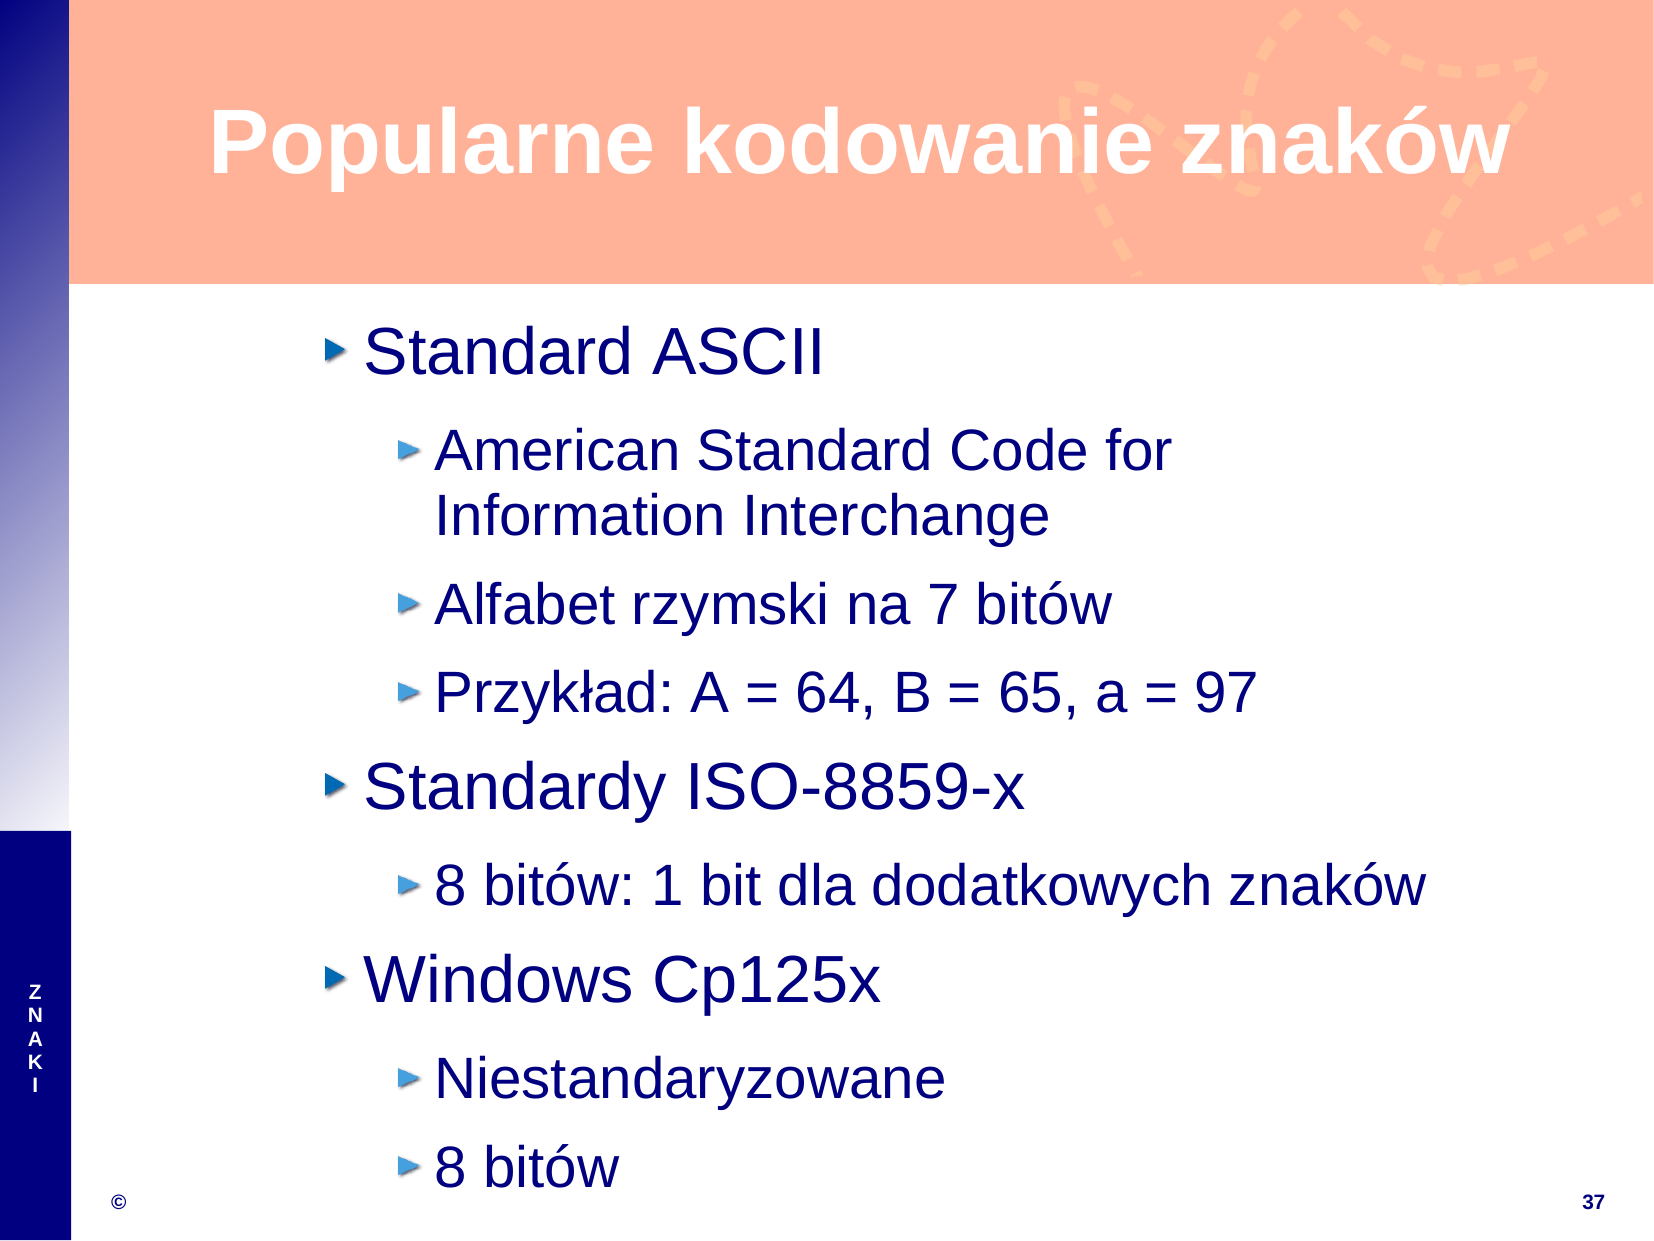

# Popularne kodowanie znaków
Standard ASCII
American Standard Code for
Information Interchange
Alfabet rzymski na 7 bitów
Przykład: A = 64, B = 65, a = 97
Standardy ISO-8859-x
8 bitów: 1 bit dla dodatkowych znaków
Windows Cp125x
Niestandaryzowane
8 bitów
Z
N
A
K
I